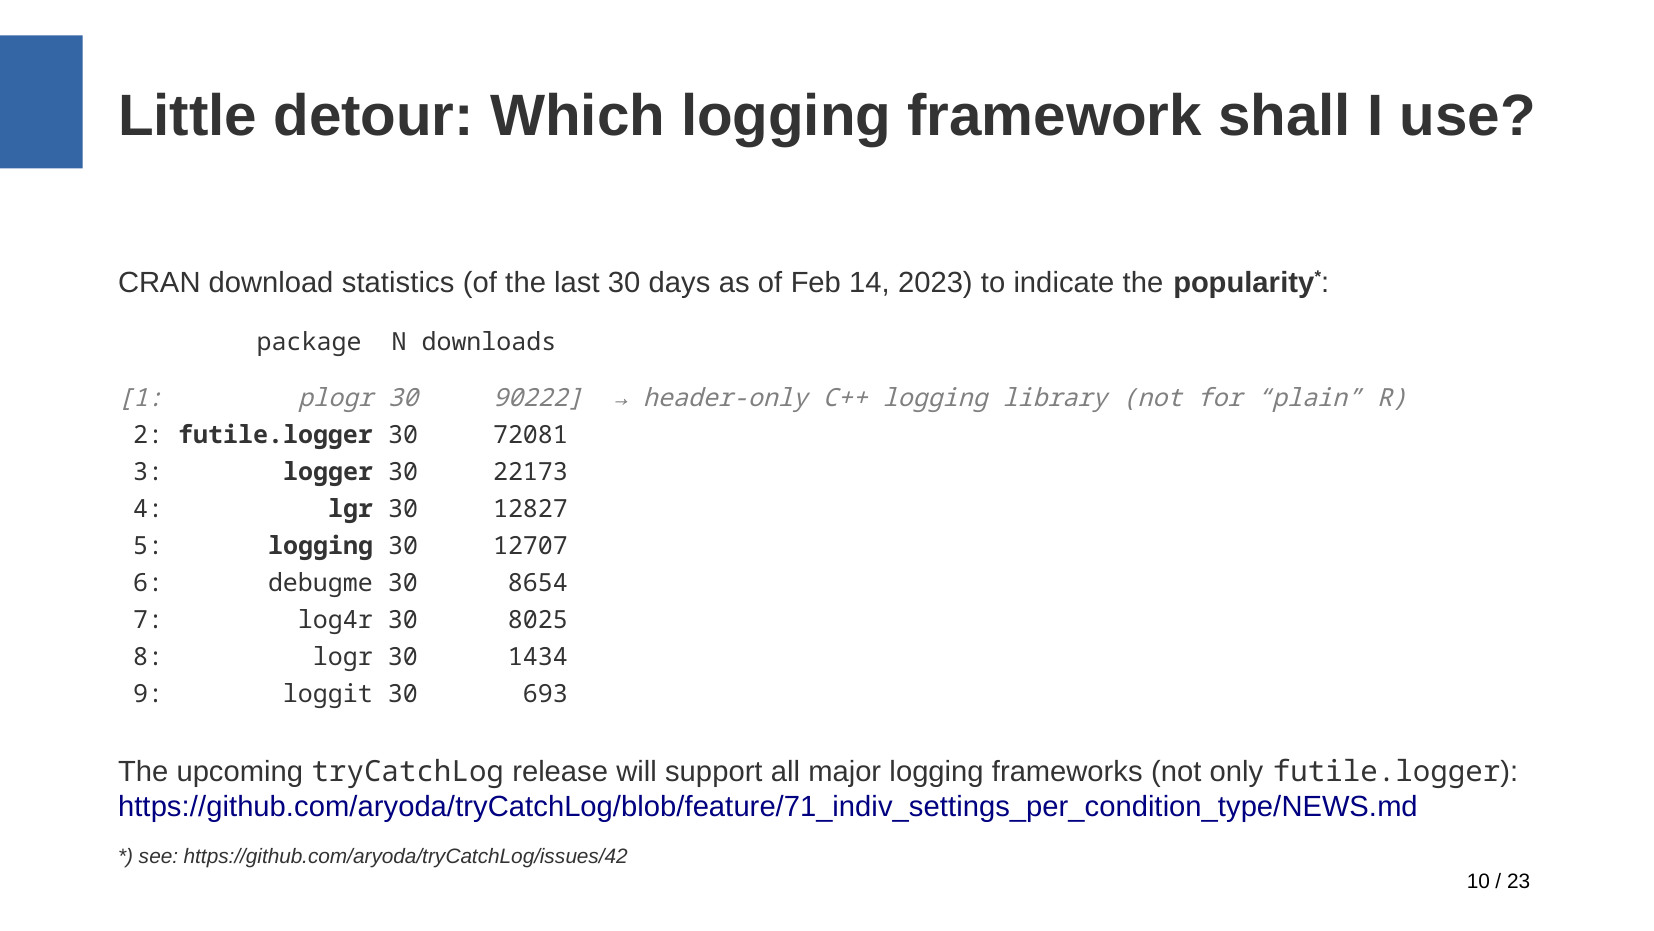

# Little detour: Which logging framework shall I use?
CRAN download statistics (of the last 30 days as of Feb 14, 2023) to indicate the popularity*:
 package N downloads
[1: plogr 30 90222] → header-only C++ logging library (not for “plain” R)
 2: futile.logger 30 72081
 3: logger 30 22173
 4: lgr 30 12827
 5: logging 30 12707
 6: debugme 30 8654
 7: log4r 30 8025
 8: logr 30 1434
 9: loggit 30 693
The upcoming tryCatchLog release will support all major logging frameworks (not only futile.logger): https://github.com/aryoda/tryCatchLog/blob/feature/71_indiv_settings_per_condition_type/NEWS.md
*) see: https://github.com/aryoda/tryCatchLog/issues/42
10